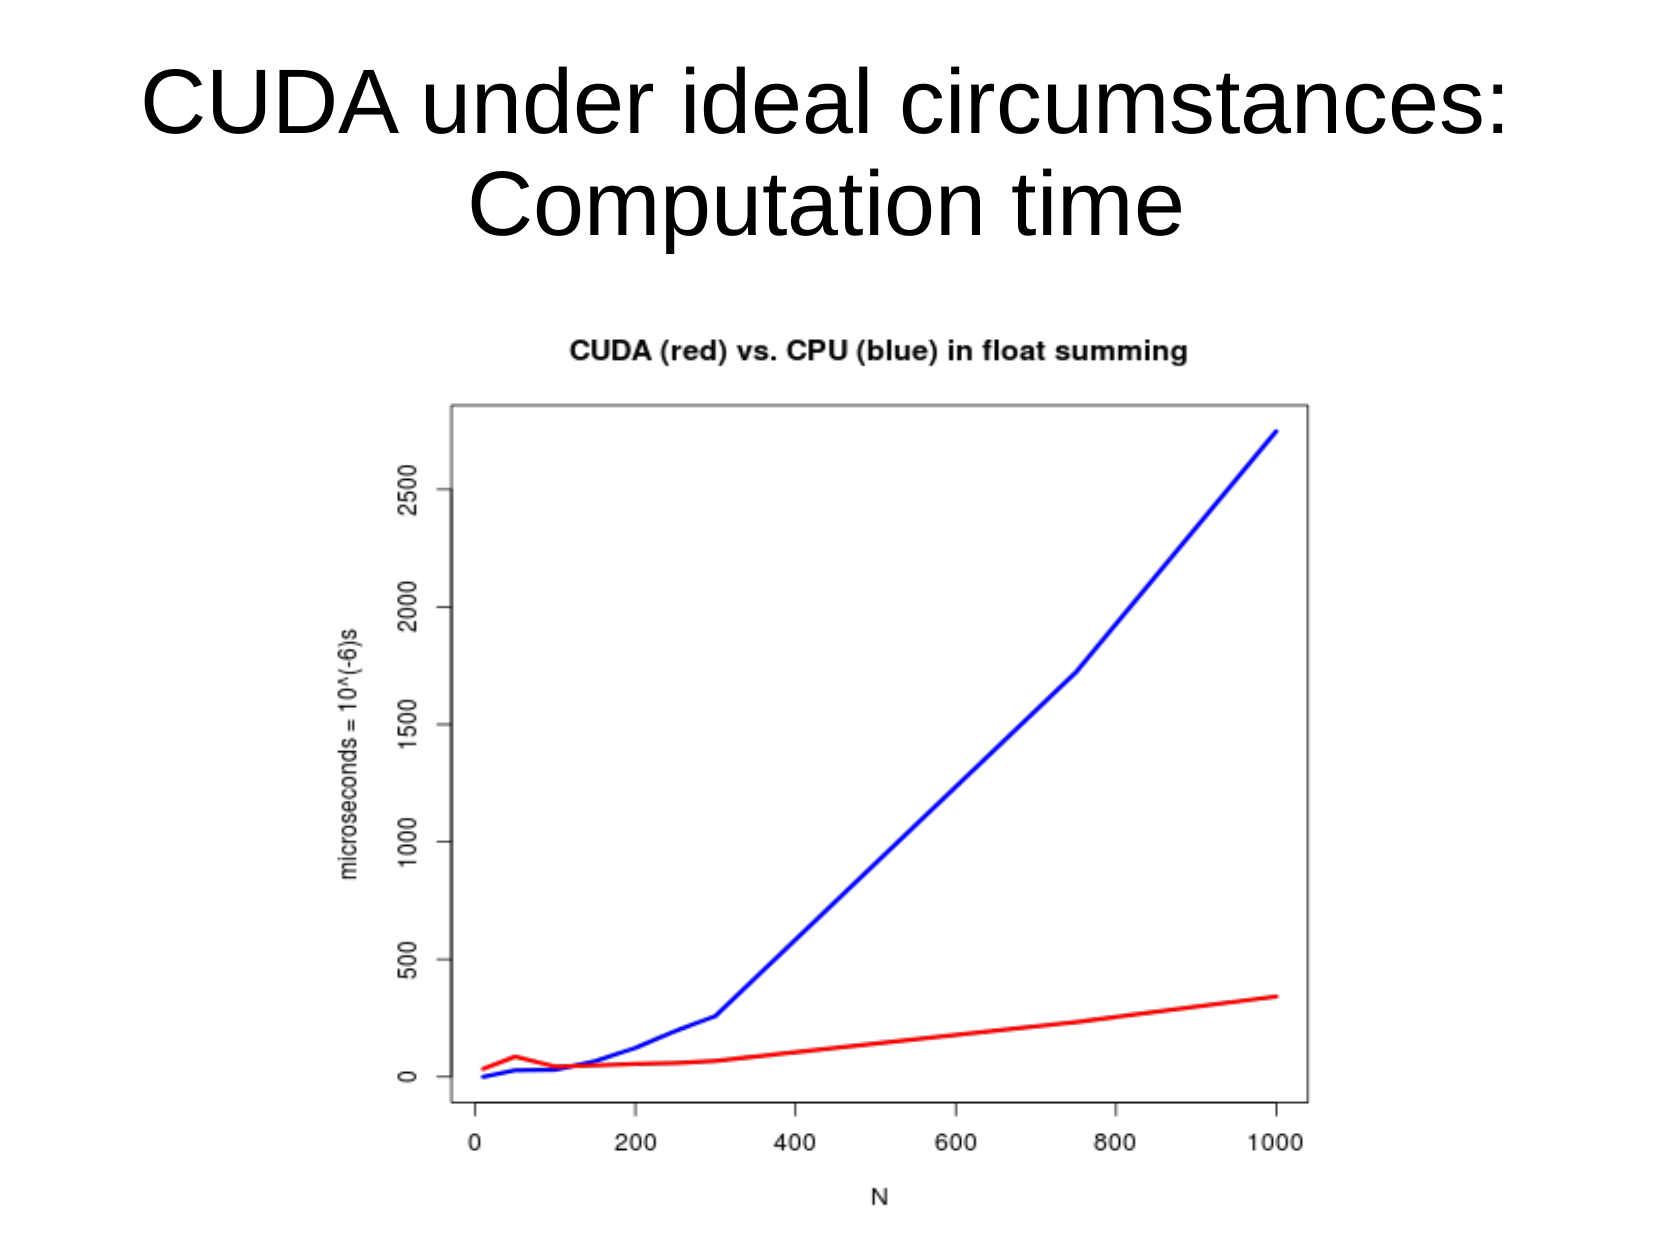

# CUDA under ideal circumstances: Computation time